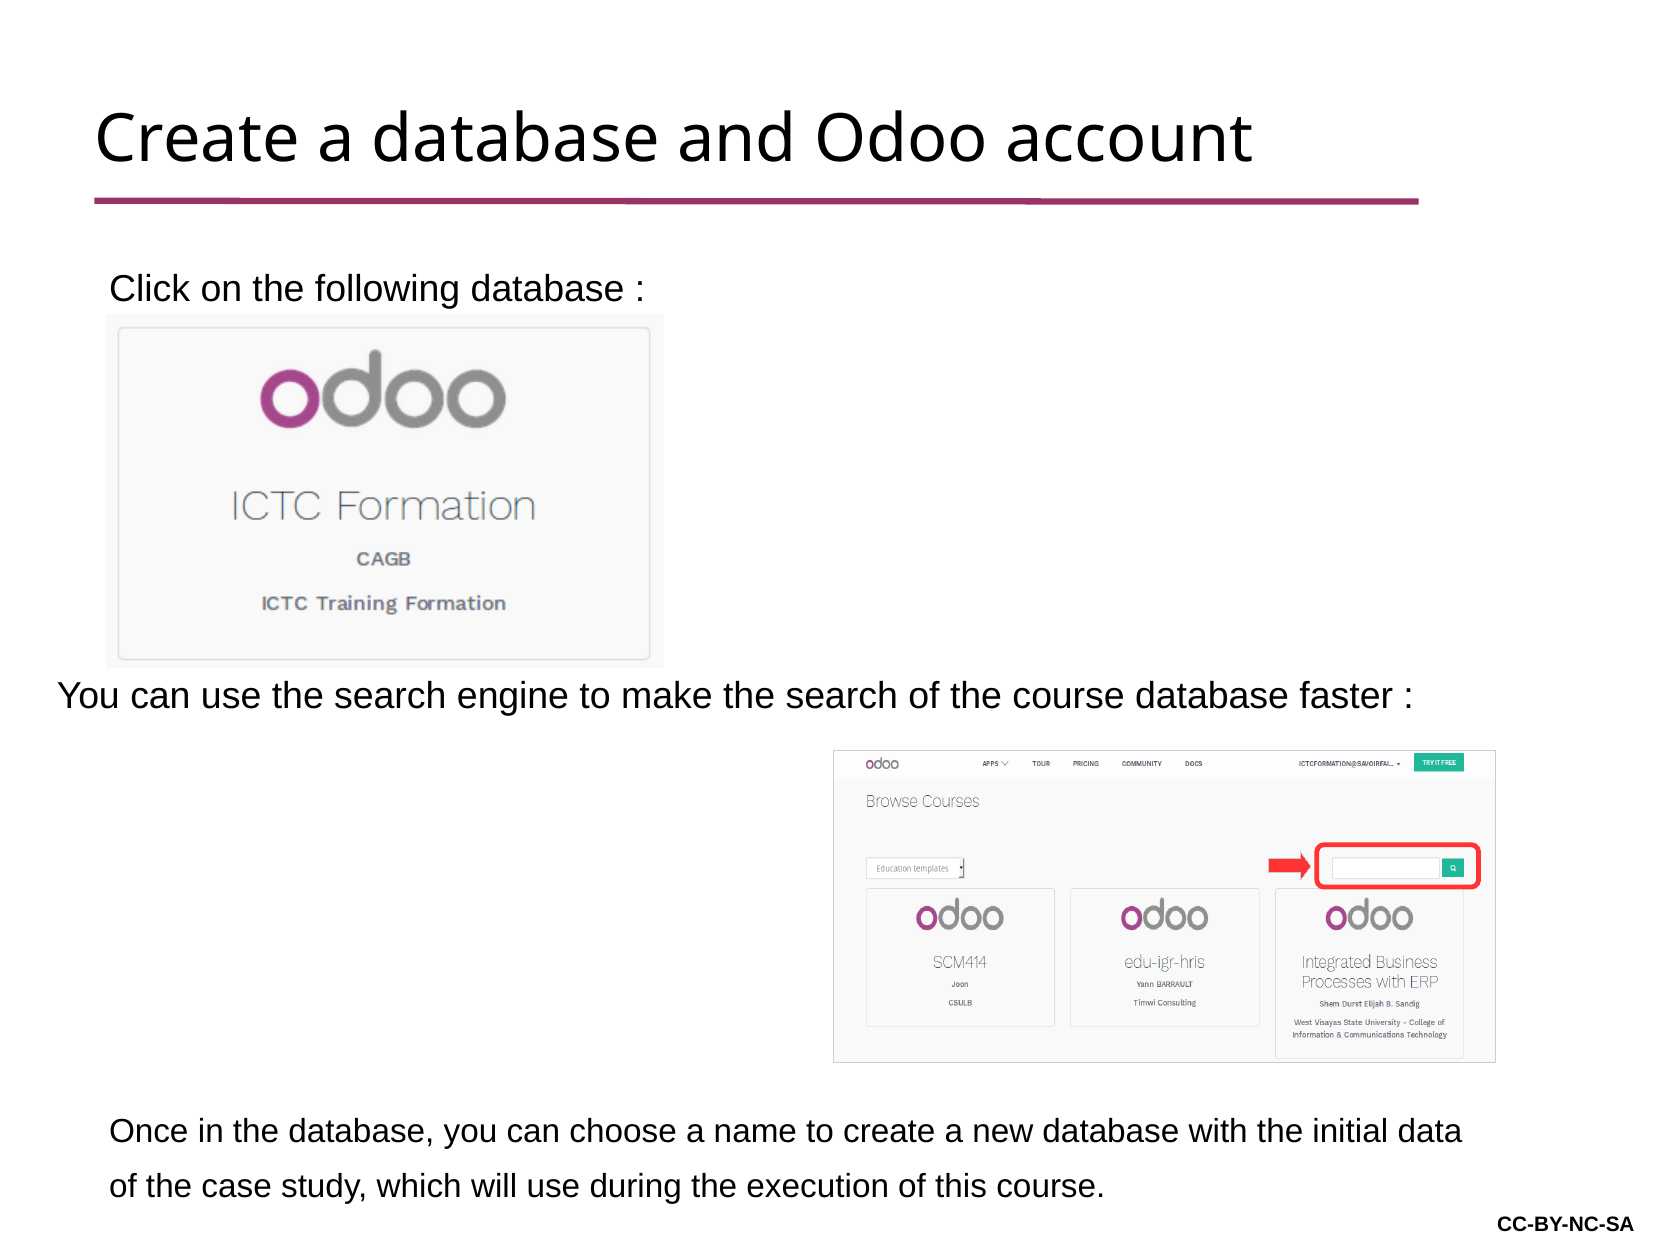

# Create a database and Odoo account
Click on the following database :
You can use the search engine to make the search of the course database faster :
Once in the database, you can choose a name to create a new database with the initial data of the case study, which will use during the execution of this course.
CC-BY-NC-SA